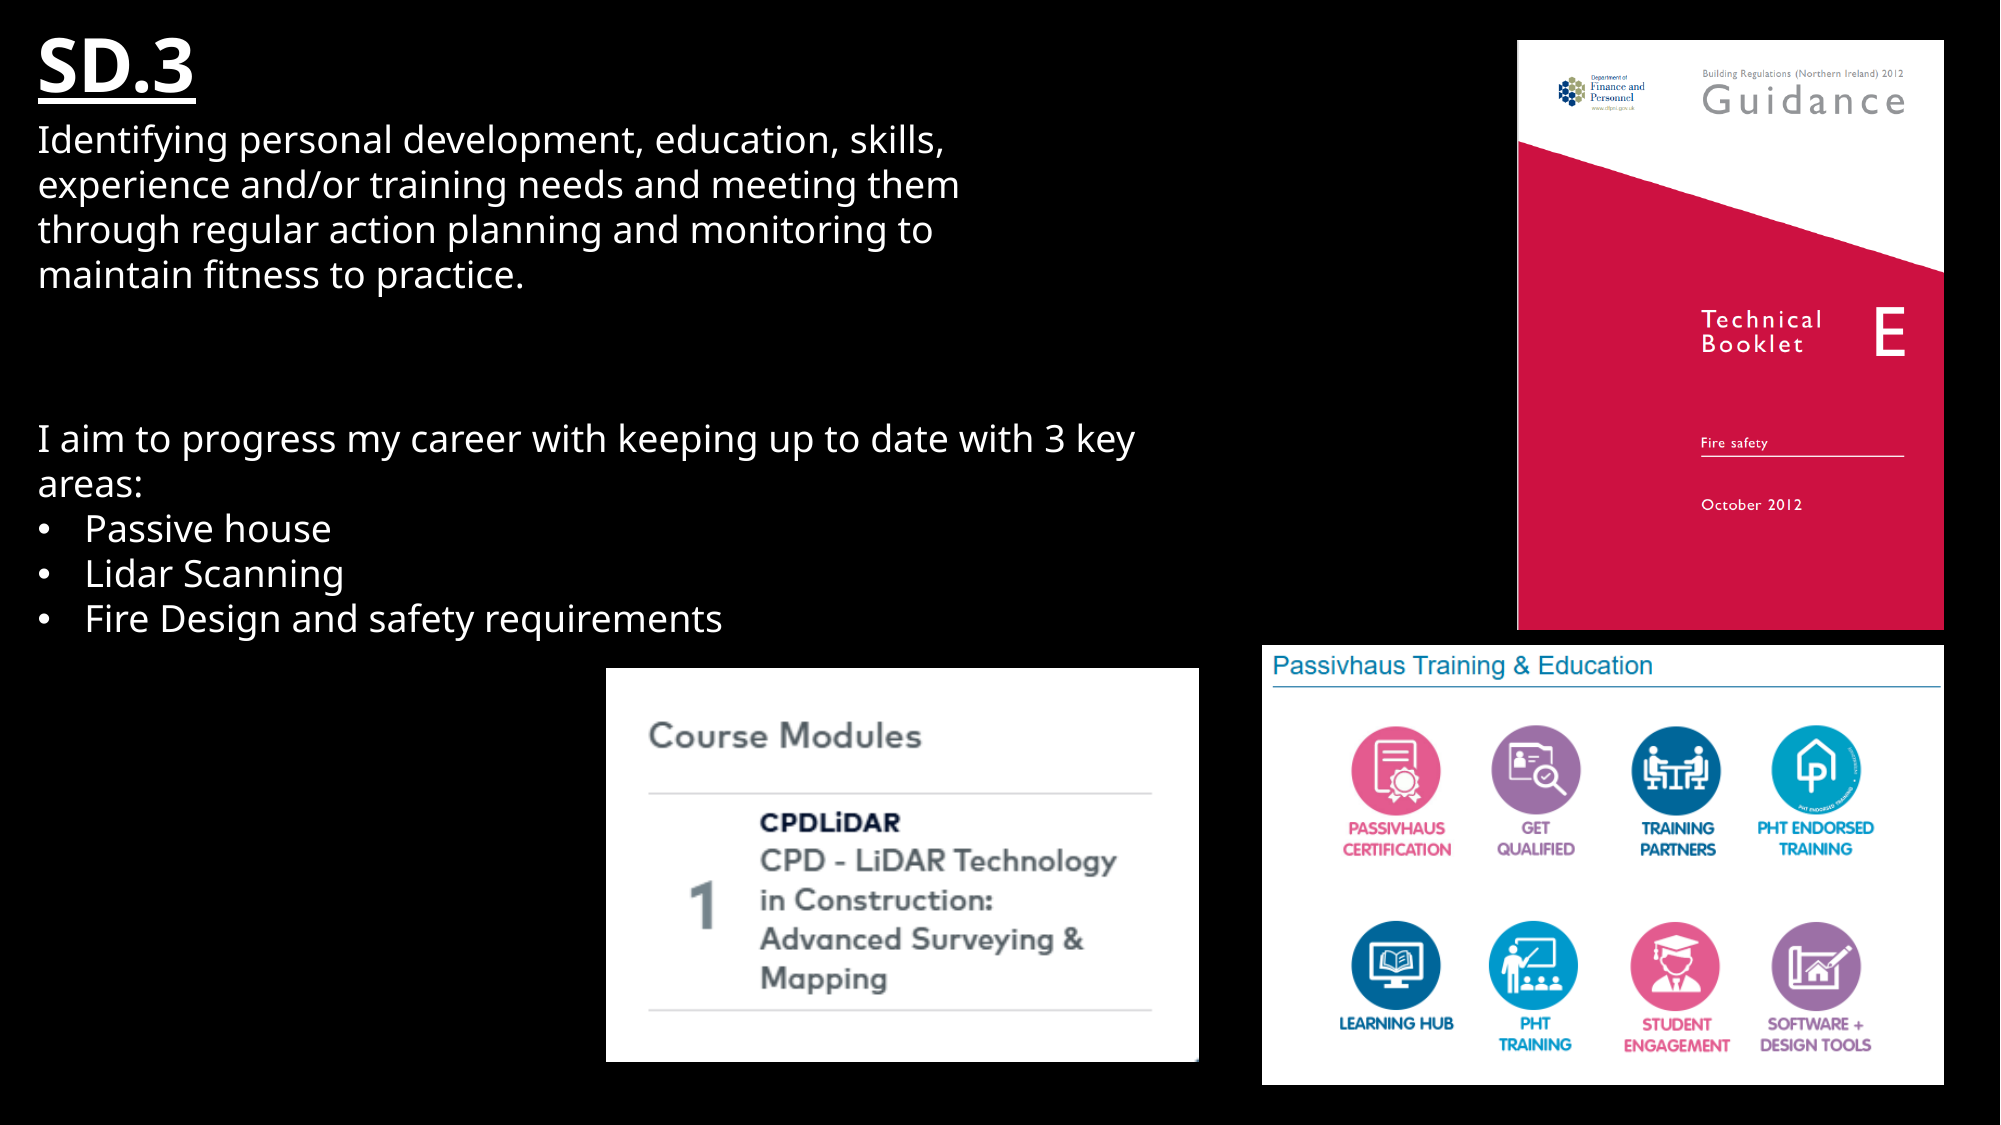

SD.3
Identifying personal development, education, skills, experience and/or training needs and meeting them through regular action planning and monitoring to maintain fitness to practice.
I aim to progress my career with keeping up to date with 3 key areas:
Passive house
Lidar Scanning
Fire Design and safety requirements